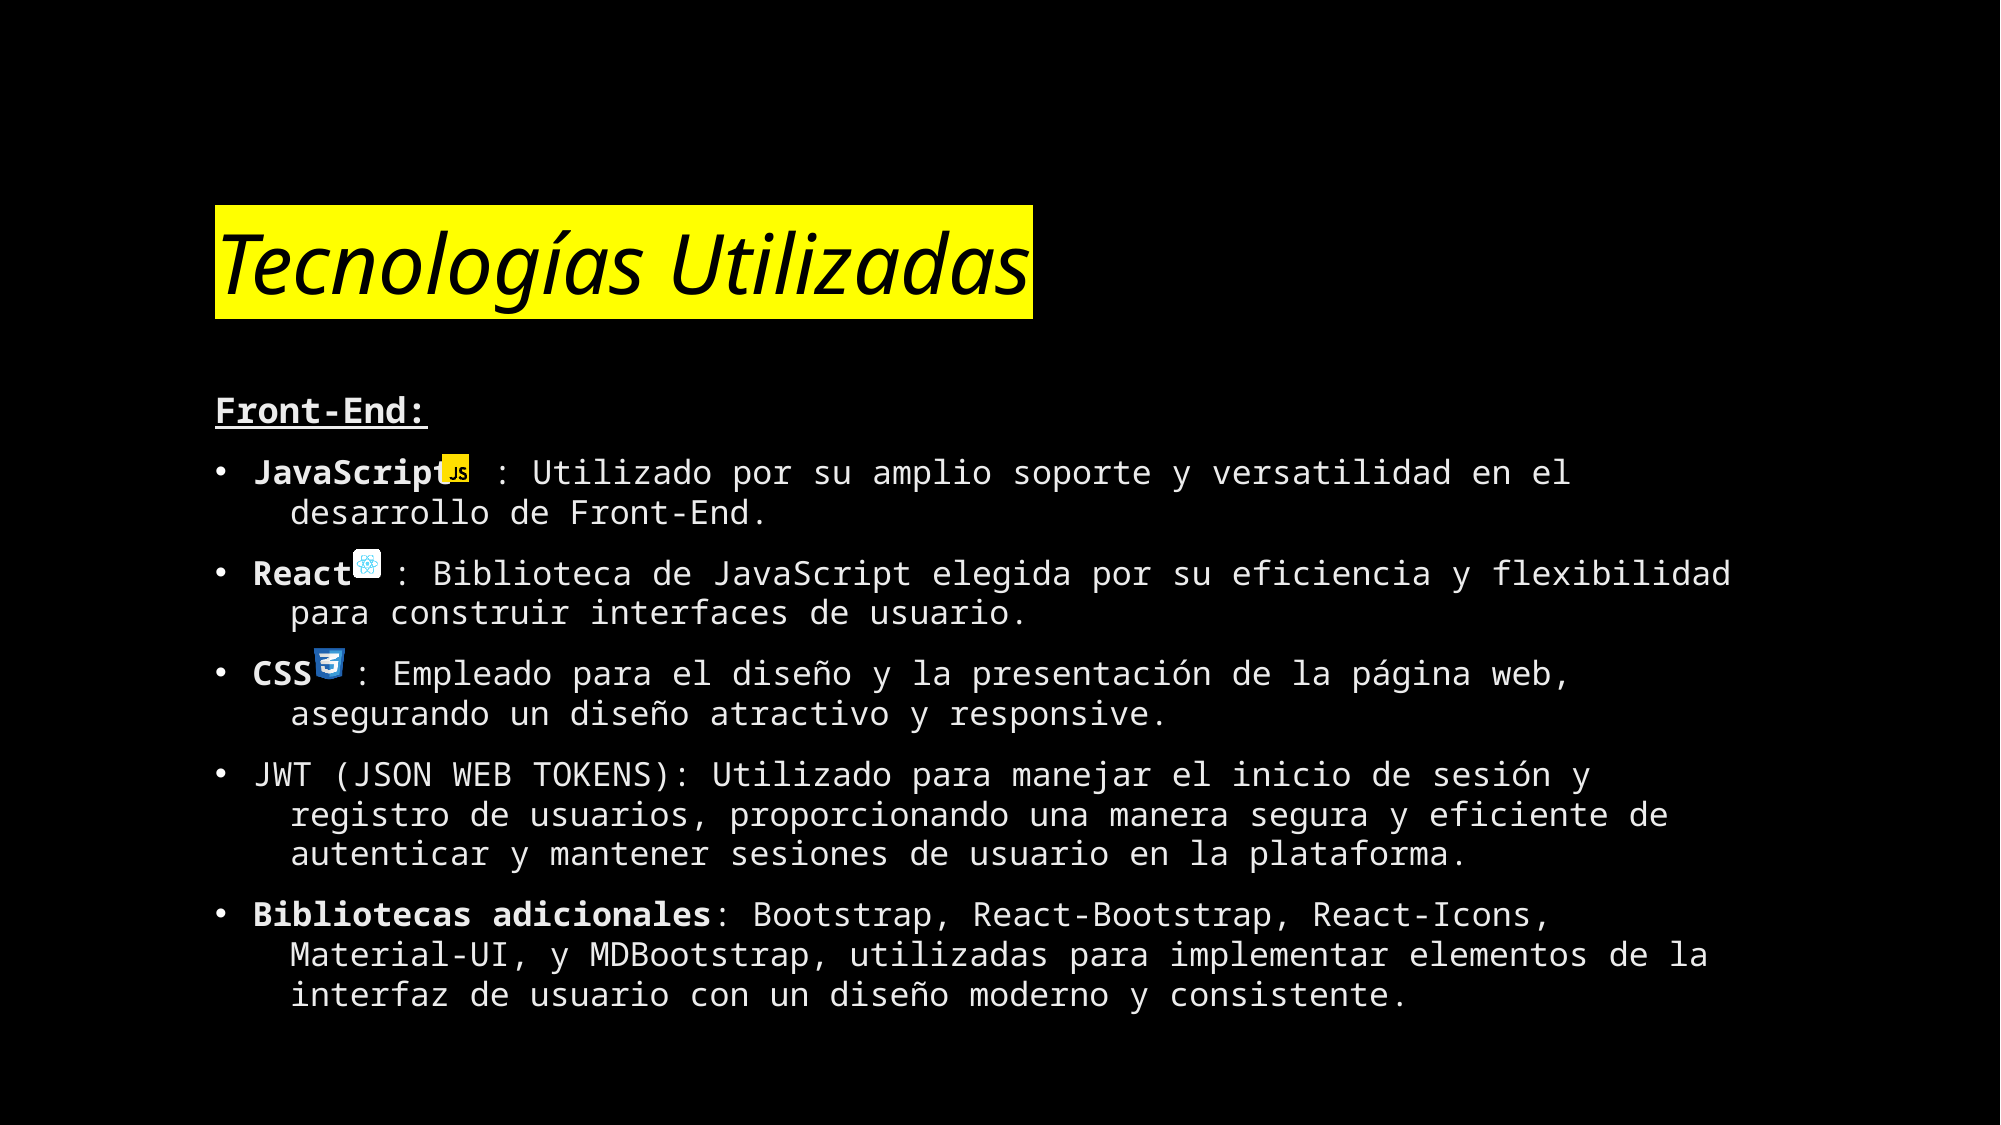

# Tecnologías Utilizadas
Front-End:
JavaScript : Utilizado por su amplio soporte y versatilidad en el desarrollo de Front-End.
React : Biblioteca de JavaScript elegida por su eficiencia y flexibilidad para construir interfaces de usuario.
CSS : Empleado para el diseño y la presentación de la página web, asegurando un diseño atractivo y responsive.
JWT (JSON WEB TOKENS): Utilizado para manejar el inicio de sesión y registro de usuarios, proporcionando una manera segura y eficiente de autenticar y mantener sesiones de usuario en la plataforma.
Bibliotecas adicionales: Bootstrap, React-Bootstrap, React-Icons, Material-UI, y MDBootstrap, utilizadas para implementar elementos de la interfaz de usuario con un diseño moderno y consistente​.